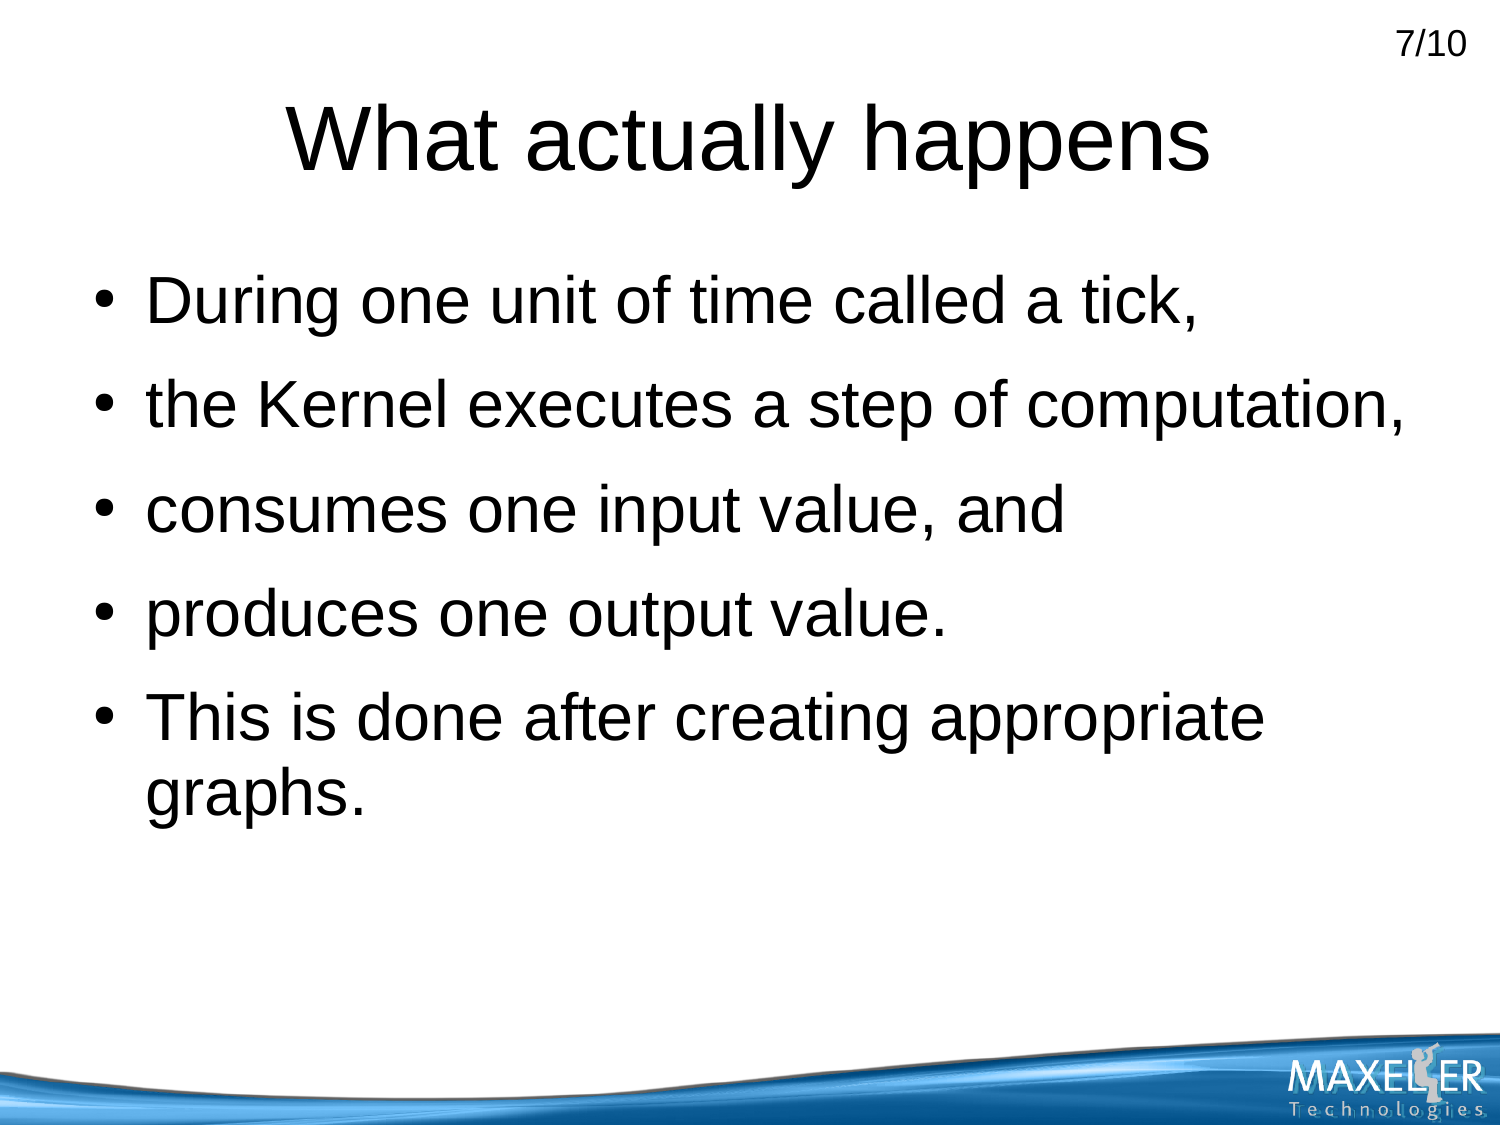

7/10
# What actually happens
During one unit of time called a tick,
the Kernel executes a step of computation,
consumes one input value, and
produces one output value.
This is done after creating appropriate graphs.